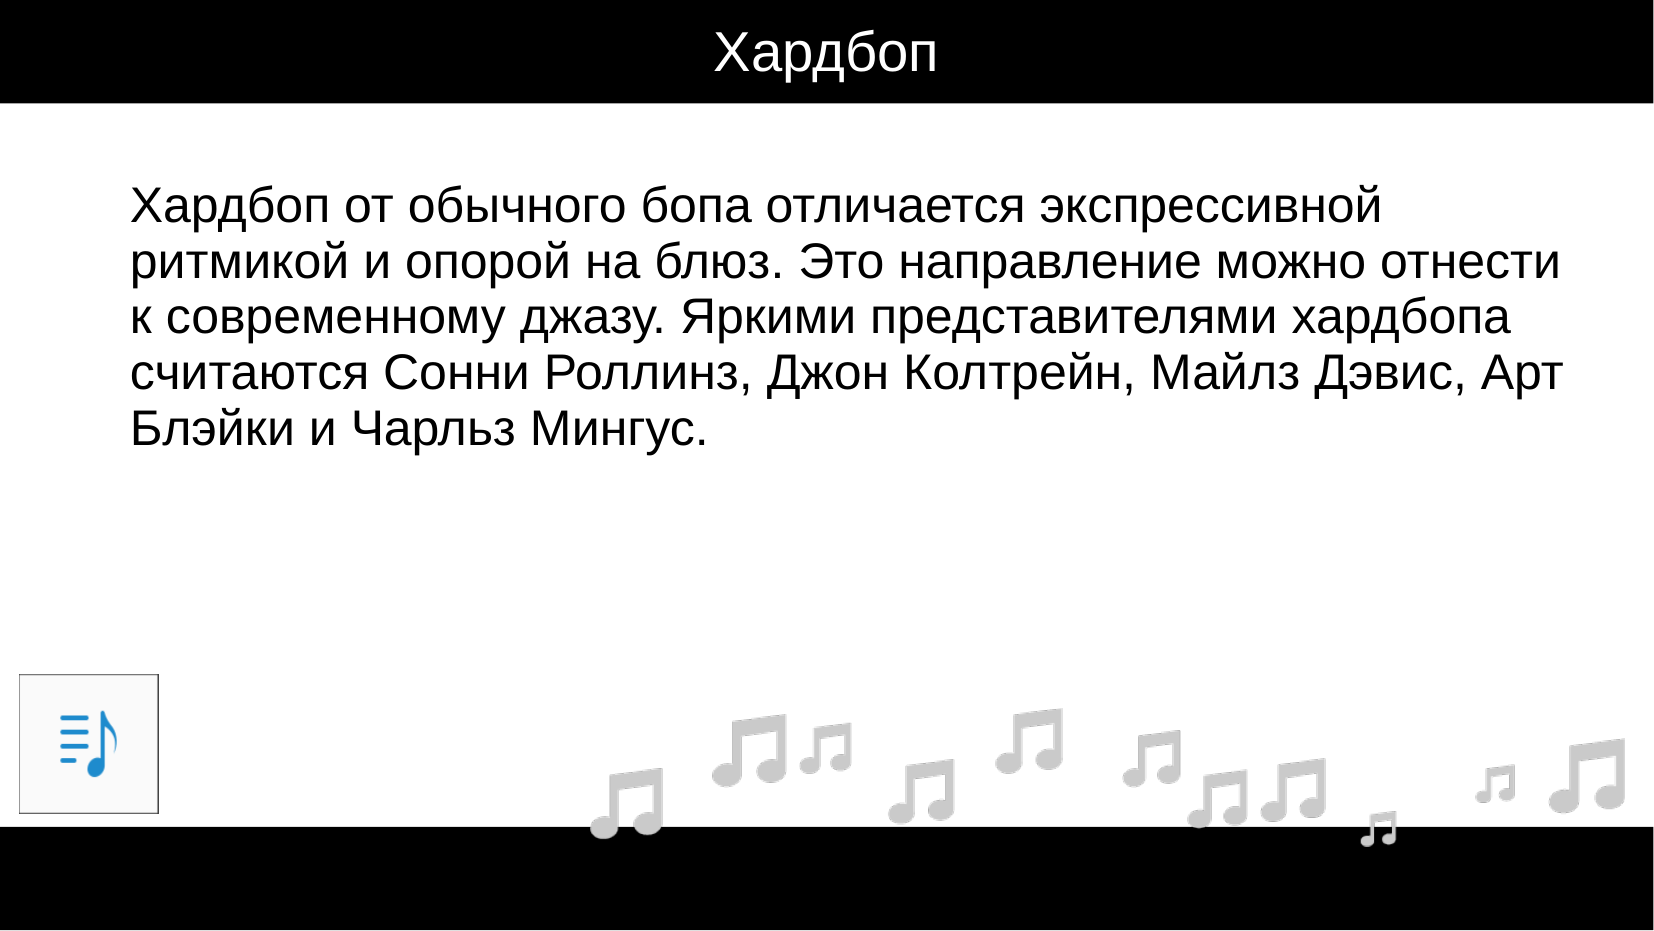

# Хардбоп
Хардбоп от обычного бопа отличается экспрессивной ритмикой и опорой на блюз. Это направление можно отнести к современному джазу. Яркими представителями хардбопа считаются Сонни Роллинз, Джон Колтрейн, Майлз Дэвис, Арт Блэйки и Чарльз Мингус.